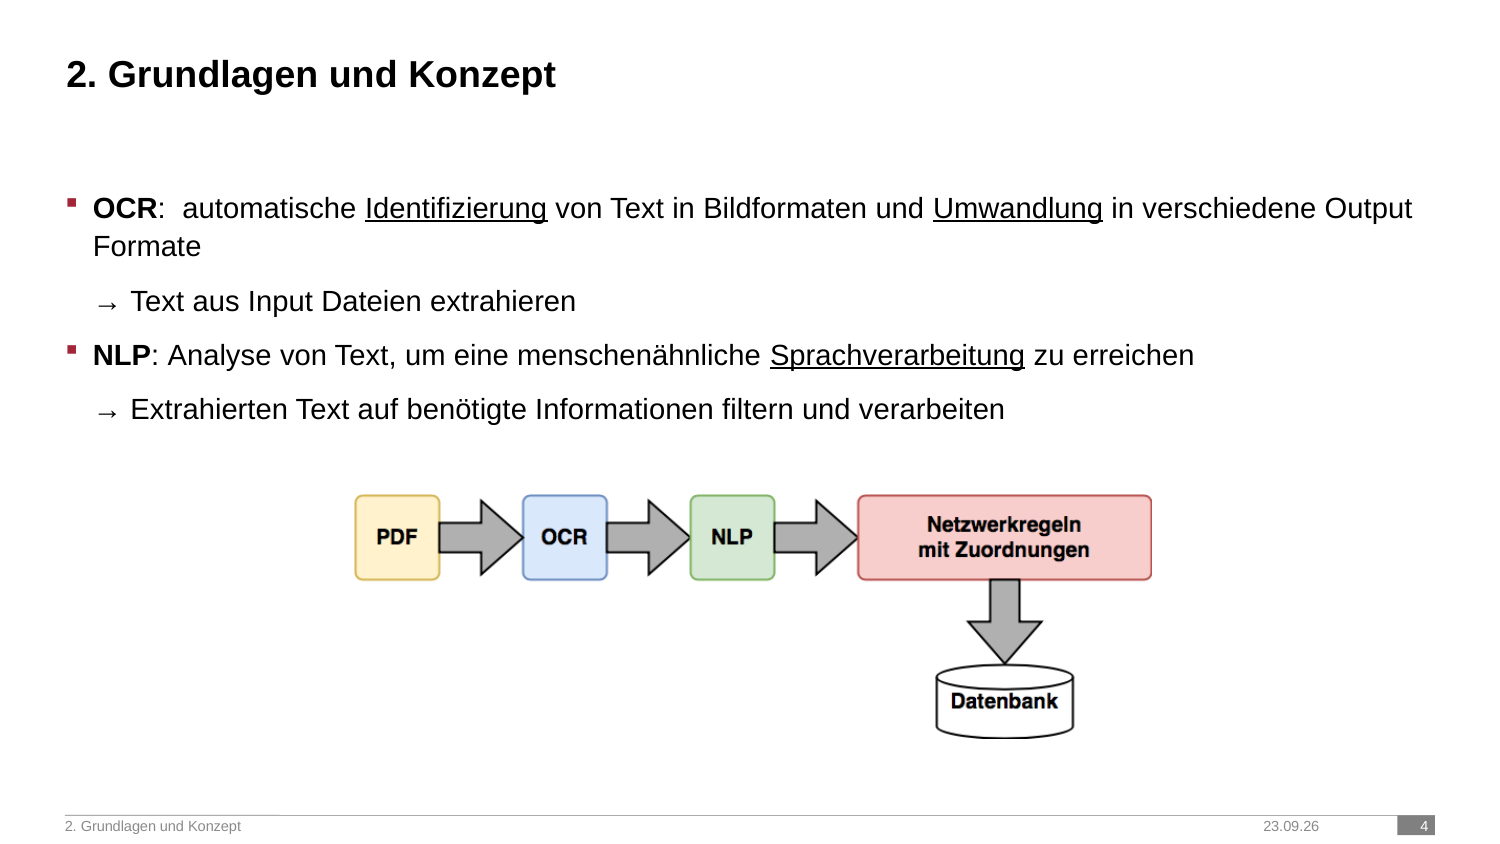

2. Grundlagen und Konzept
OCR: automatische Identifizierung von Text in Bildformaten und Umwandlung in verschiedene Output Formate
→ Text aus Input Dateien extrahieren
NLP: Analyse von Text, um eine menschenähnliche Sprachverarbeitung zu erreichen
→ Extrahierten Text auf benötigte Informationen filtern und verarbeiten
2. Grundlagen und Konzept